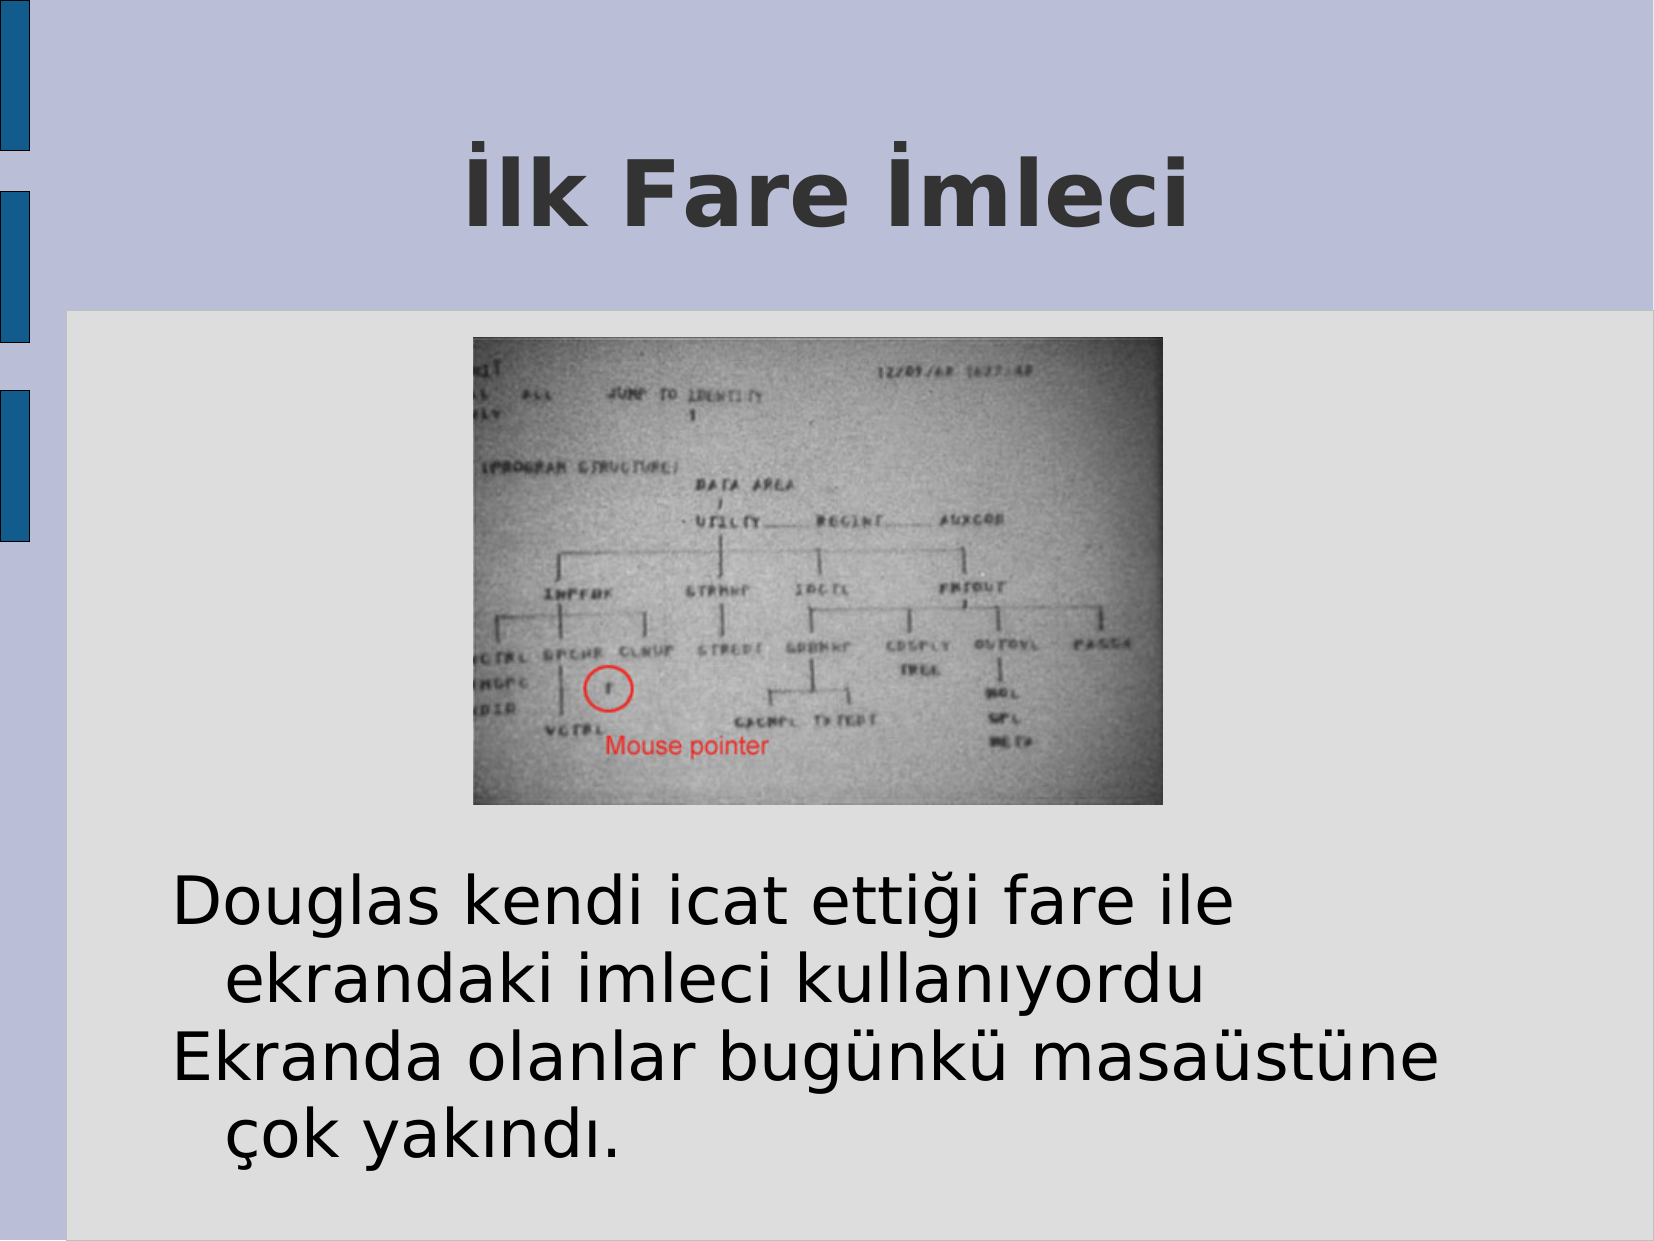

# İlk Fare İmleci
Douglas kendi icat ettiği fare ile ekrandaki imleci kullanıyordu
Ekranda olanlar bugünkü masaüstüne çok yakındı.